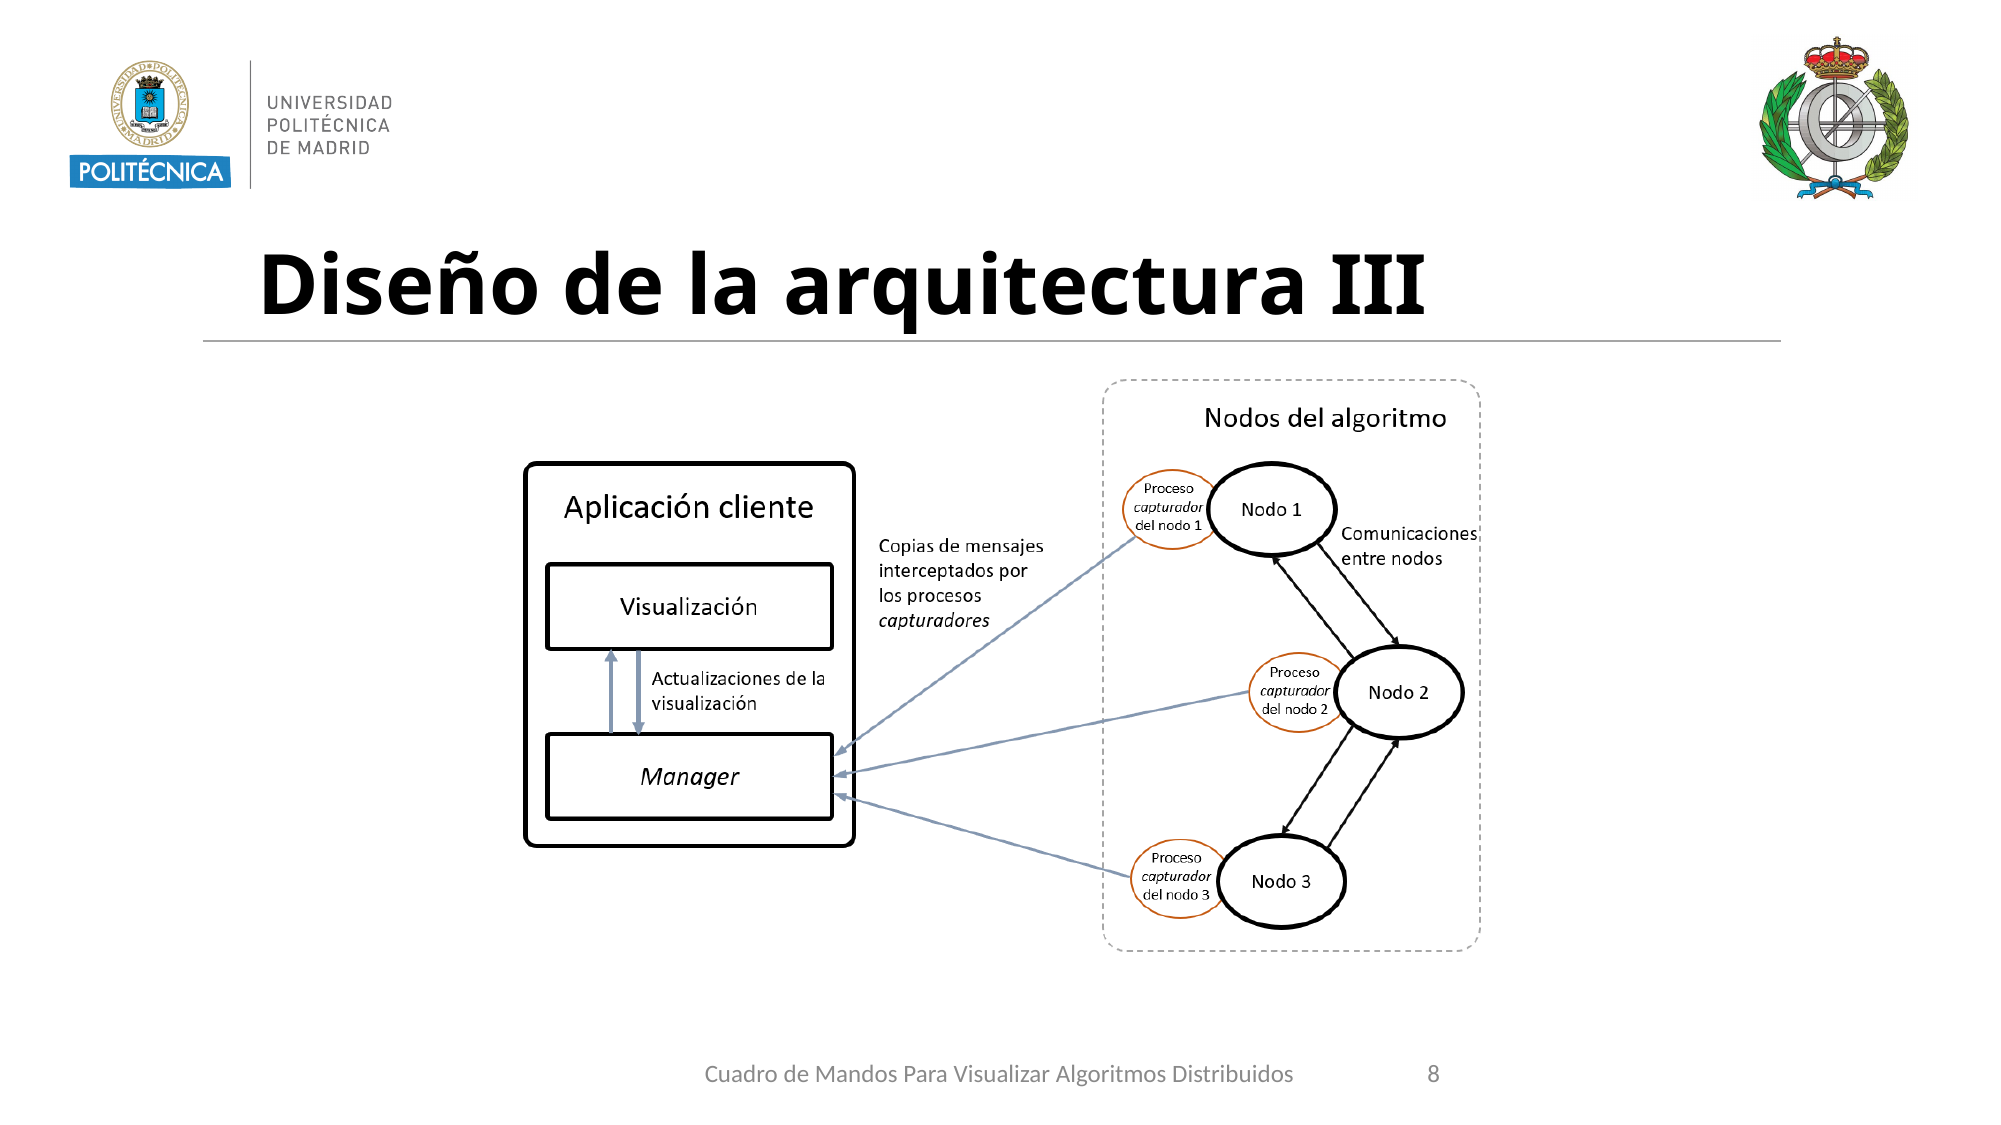

# Diseño de la arquitectura III
Cuadro de Mandos Para Visualizar Algoritmos Distribuidos